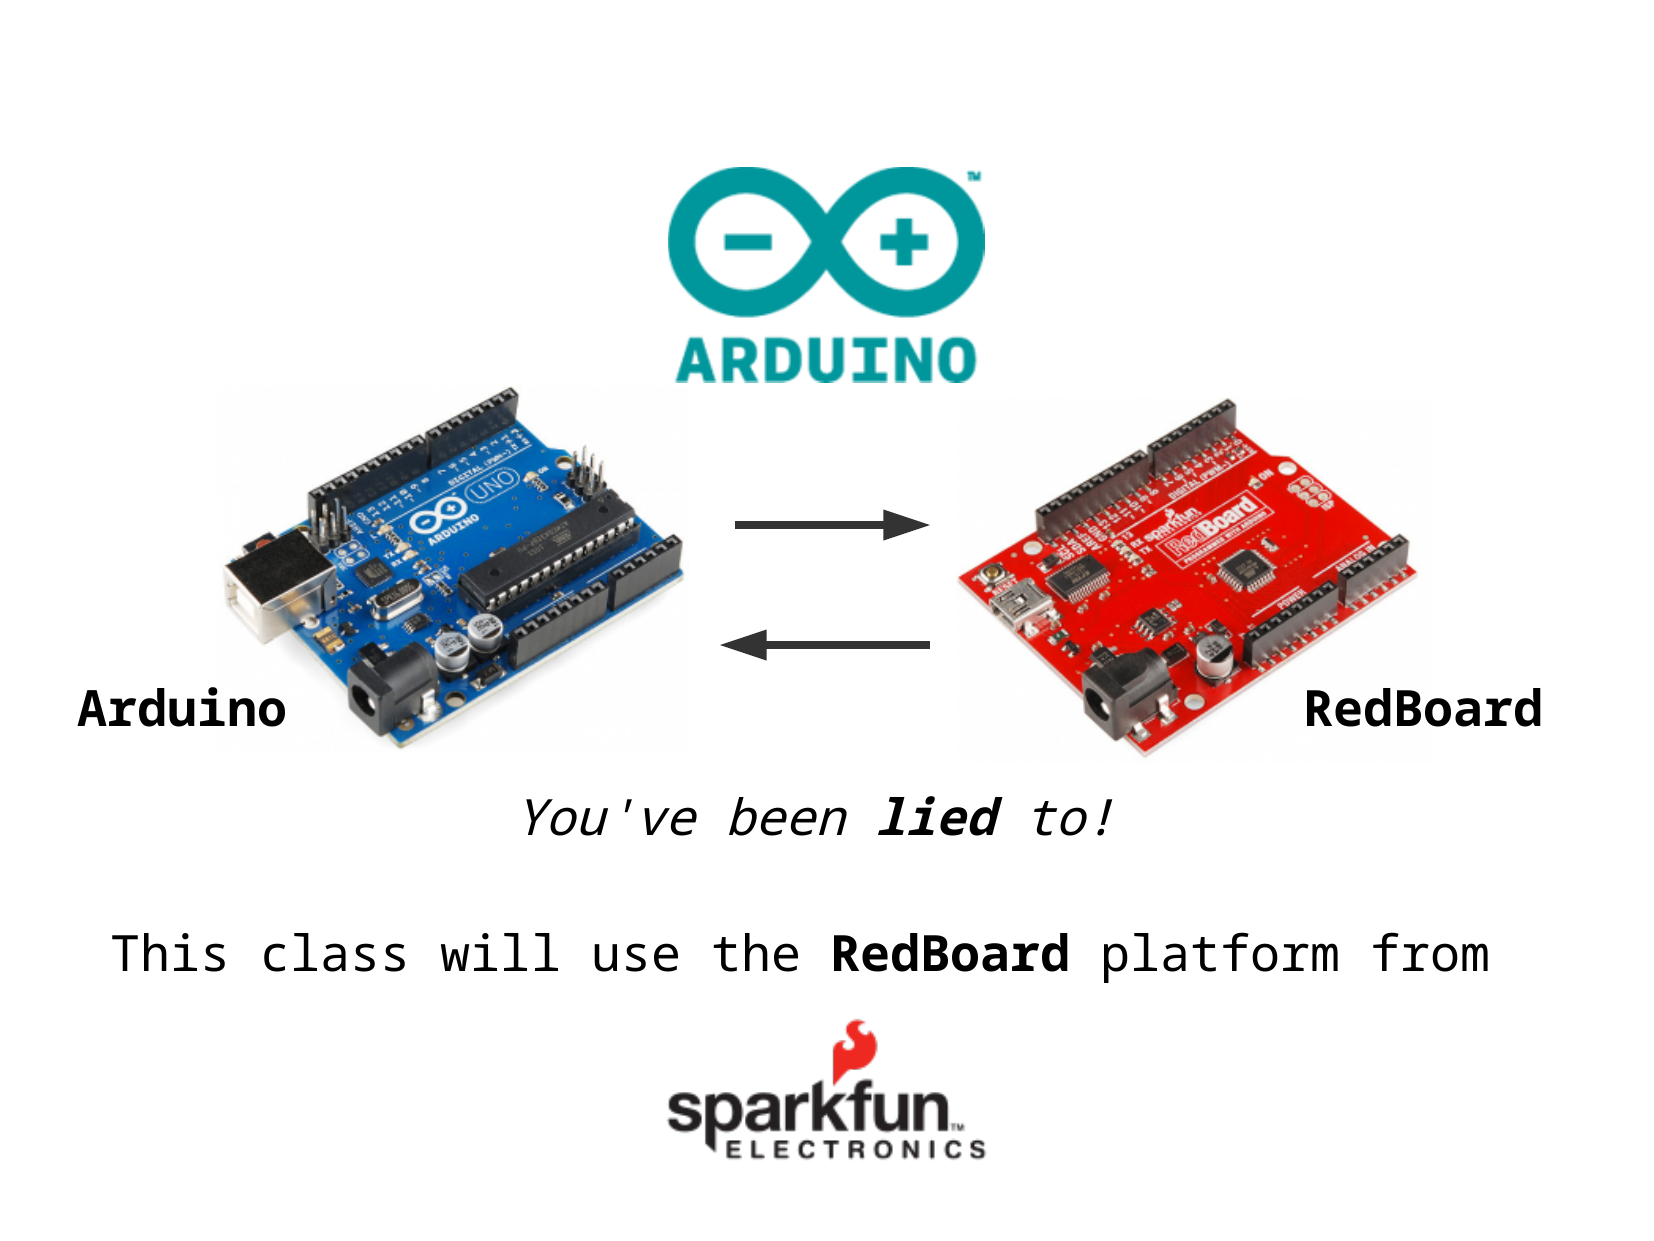

Arduino
RedBoard
You've been lied to!
This class will use the RedBoard platform from